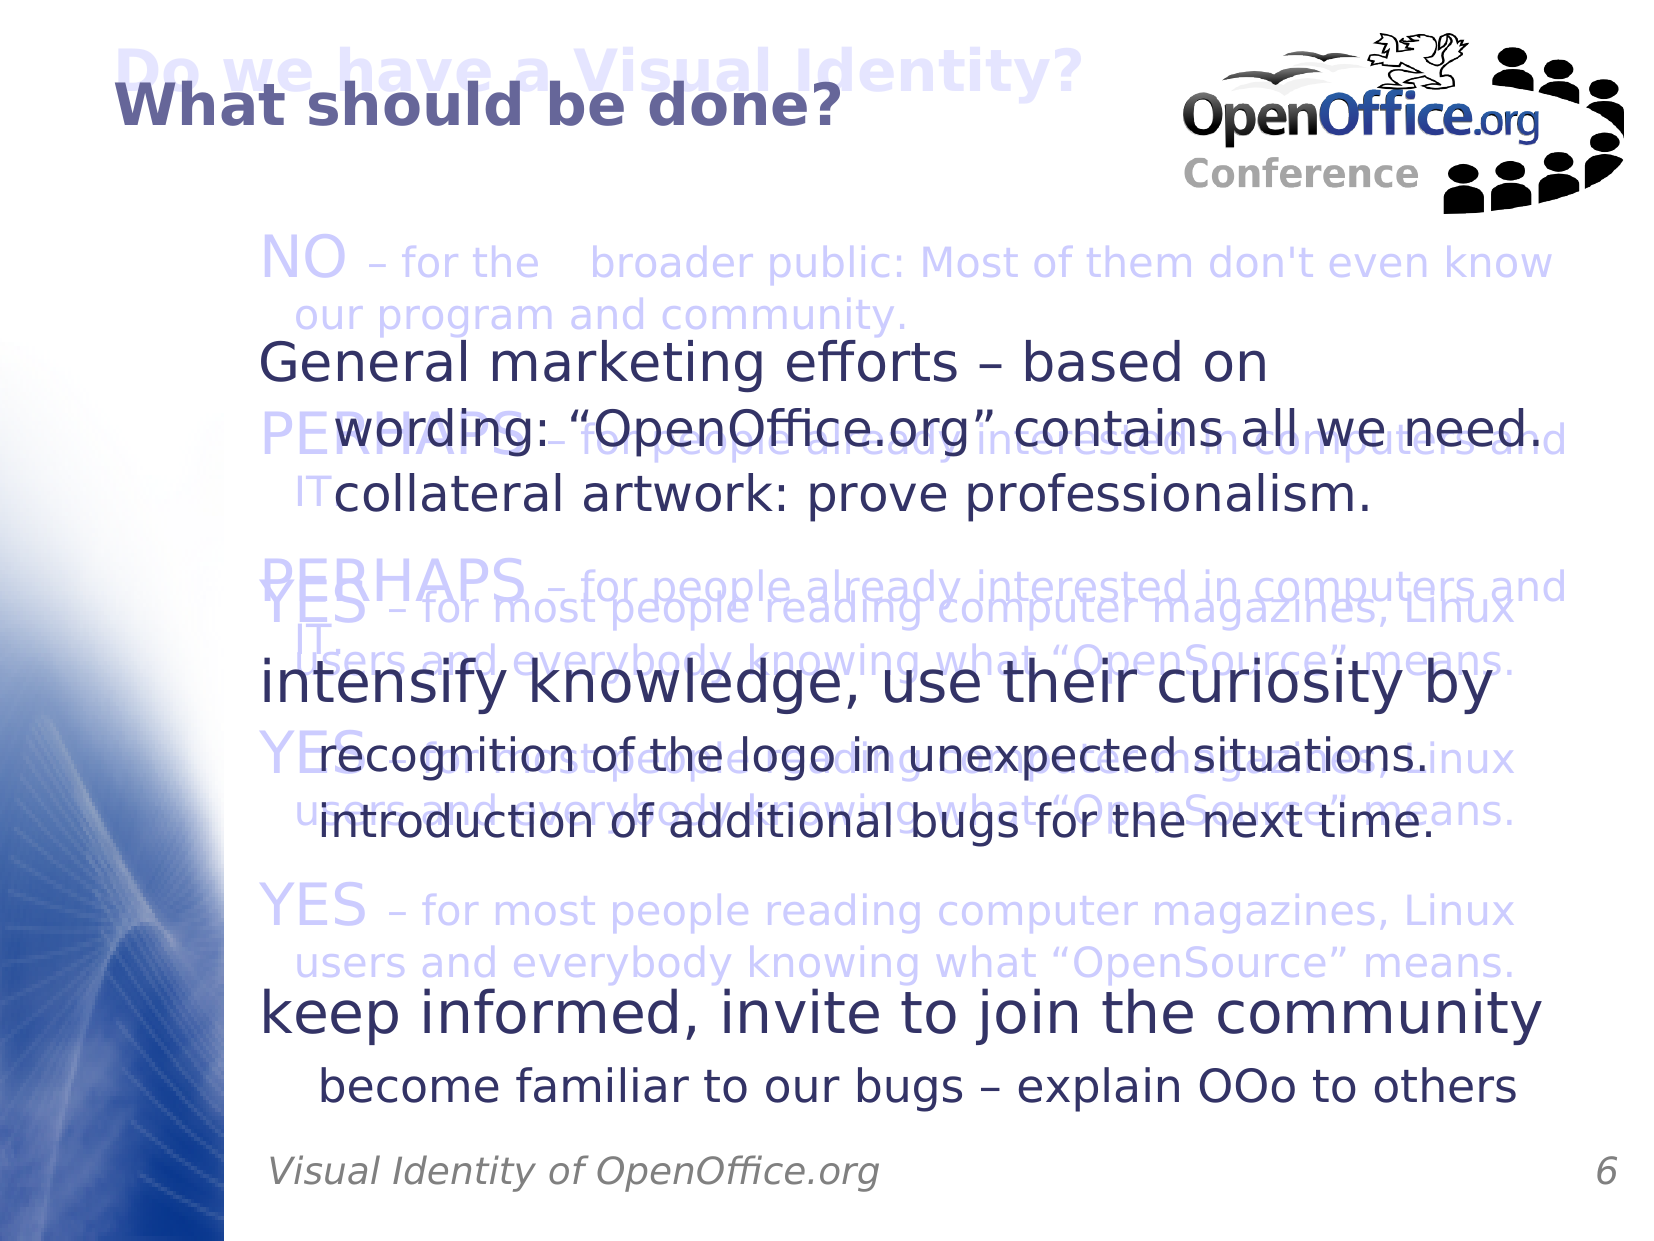

What should be done?
# Do we have a Visual Identity?
 NO – for the 	broader public: Most of them don't even know our program and community.
 General marketing efforts – based on
 wording: “OpenOffice.org” contains all we need.
 collateral artwork: prove professionalism.
 PERHAPS – for people already interested in computers and IT.
 PERHAPS – for people already interested in computers and IT.
 YES – for most people reading computer magazines, Linux users and everybody knowing what “OpenSource” means.
 intensify knowledge, use their curiosity by
recognition of the logo in unexpected situations.
introduction of additional bugs for the next time.
 YES – for most people reading computer magazines, Linux users and everybody knowing what “OpenSource” means.
 YES – for most people reading computer magazines, Linux users and everybody knowing what “OpenSource” means.
 keep informed, invite to join the community
become familiar to our bugs – explain OOo to others